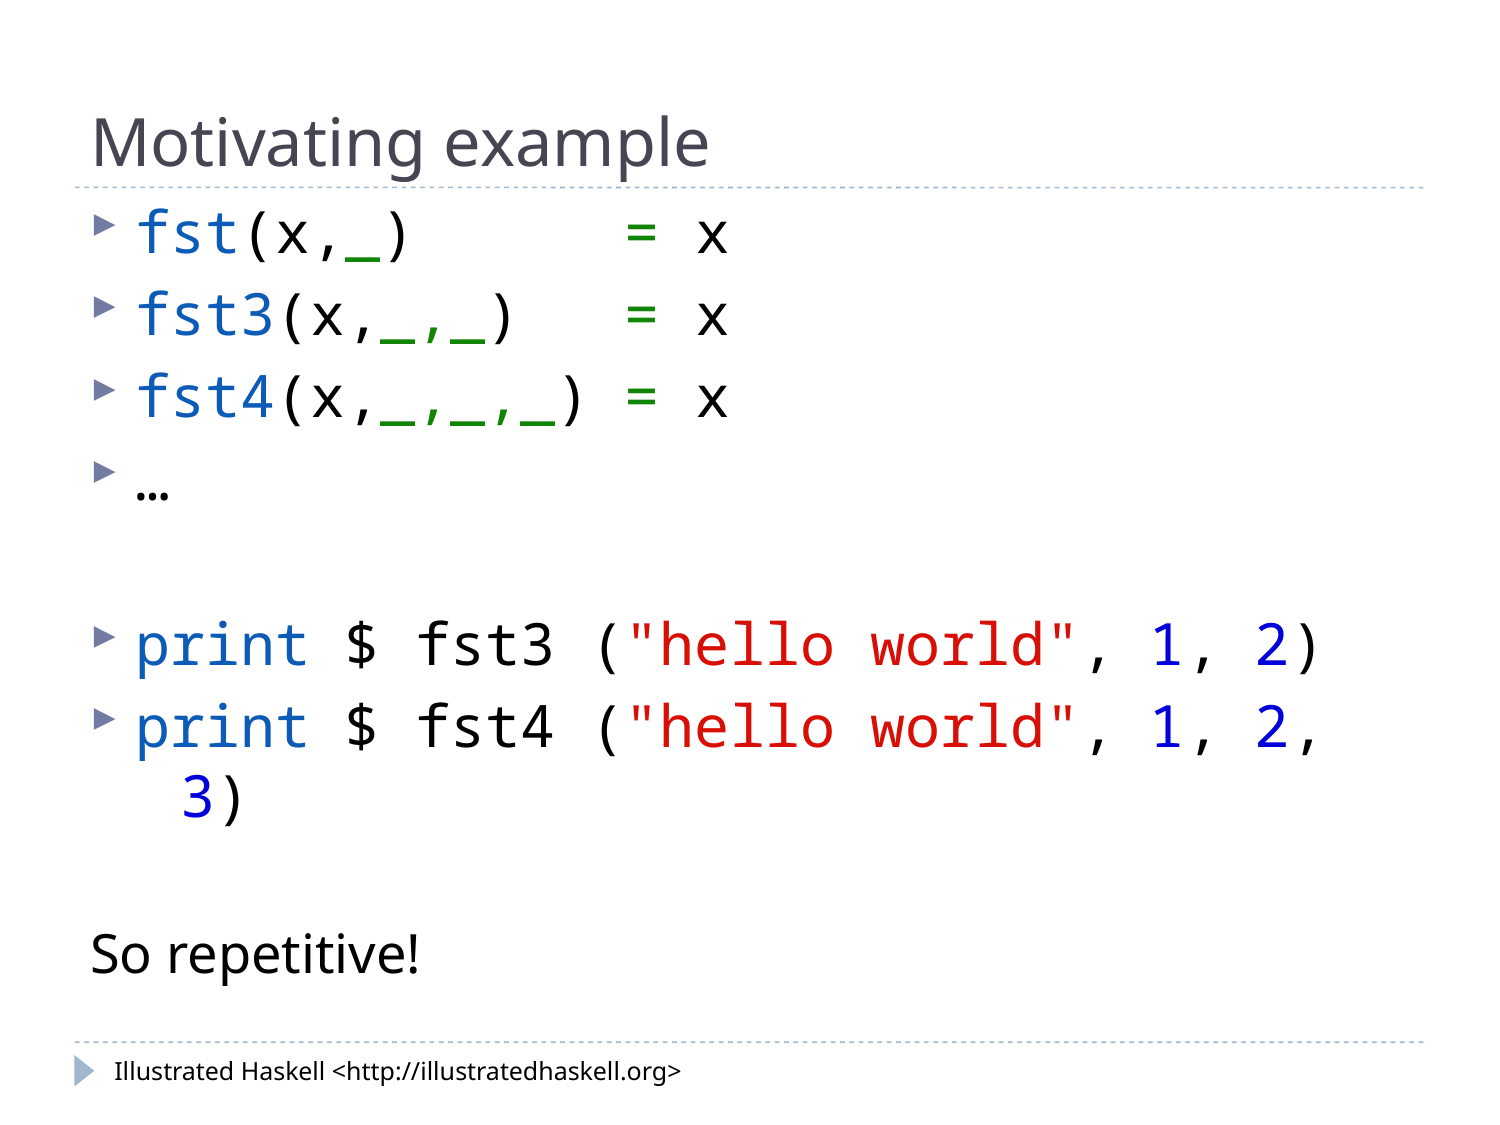

# Motivating example
fst(x,_) = x
fst3(x,_,_) = x
fst4(x,_,_,_) = x
…
print $ fst3 ("hello world", 1, 2)
print $ fst4 ("hello world", 1, 2, 3)
So repetitive!